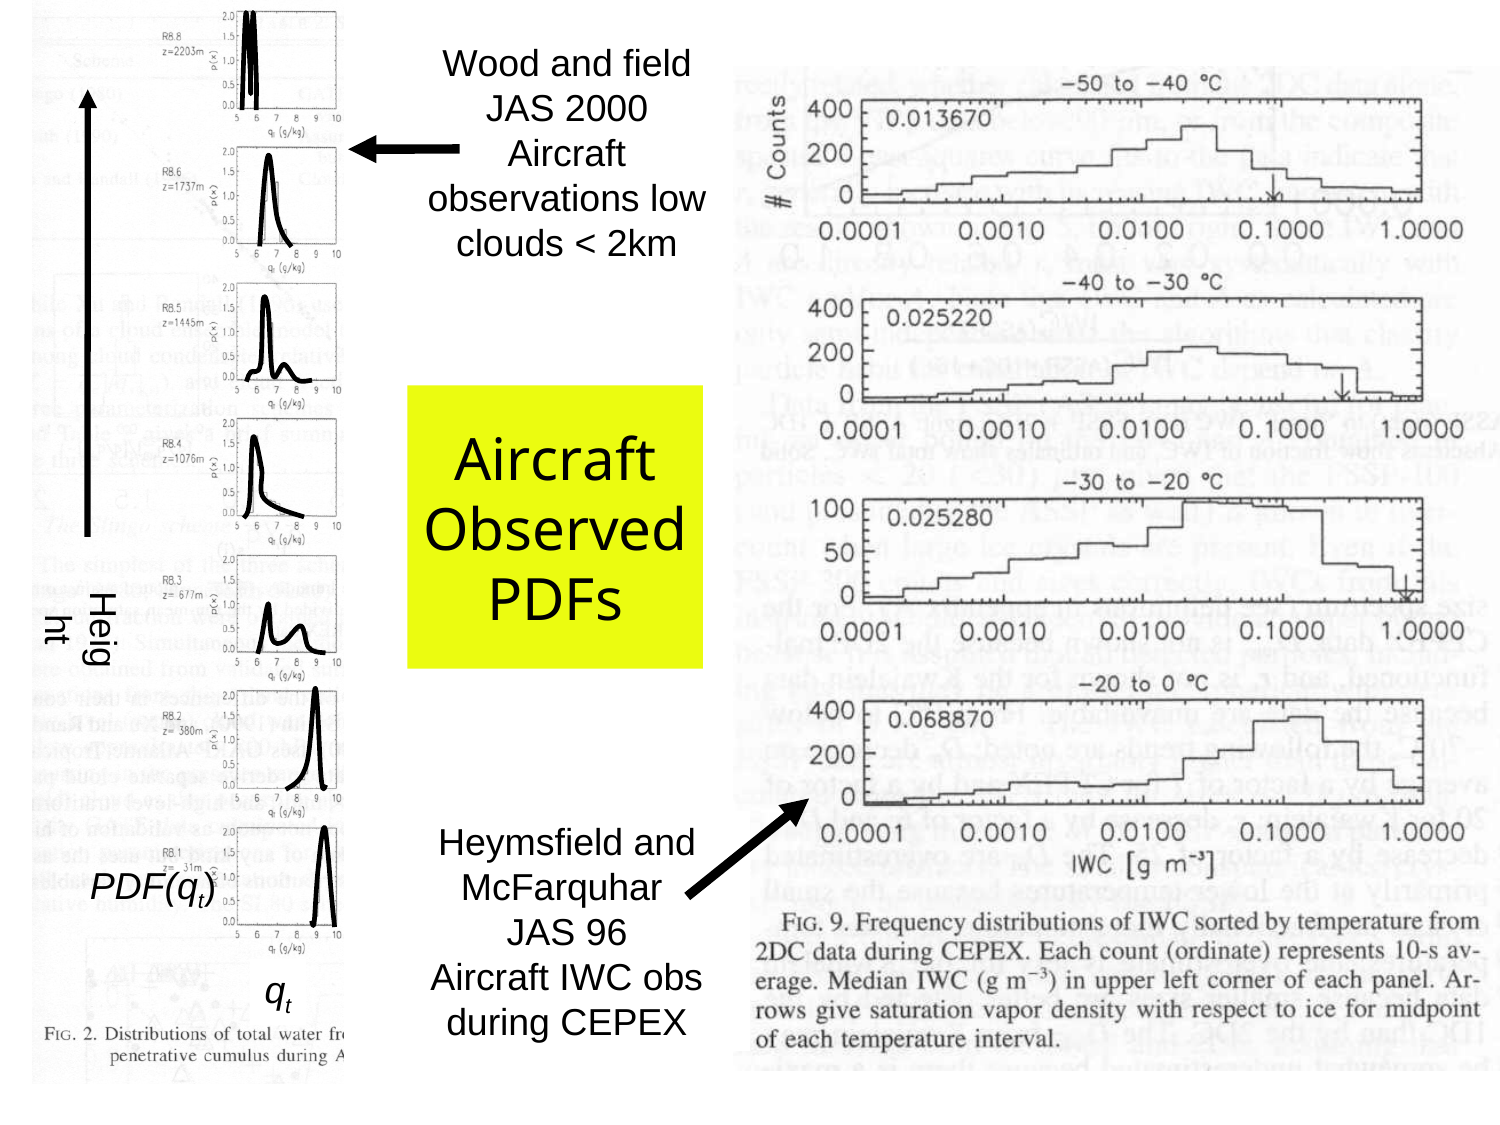

Wood and field JAS 2000
Aircraft observations low clouds < 2km
# Aircraft Observed PDFs
Height
Heymsfield and McFarquhar
JAS 96
Aircraft IWC obs during CEPEX
PDF(qt)‏
qt